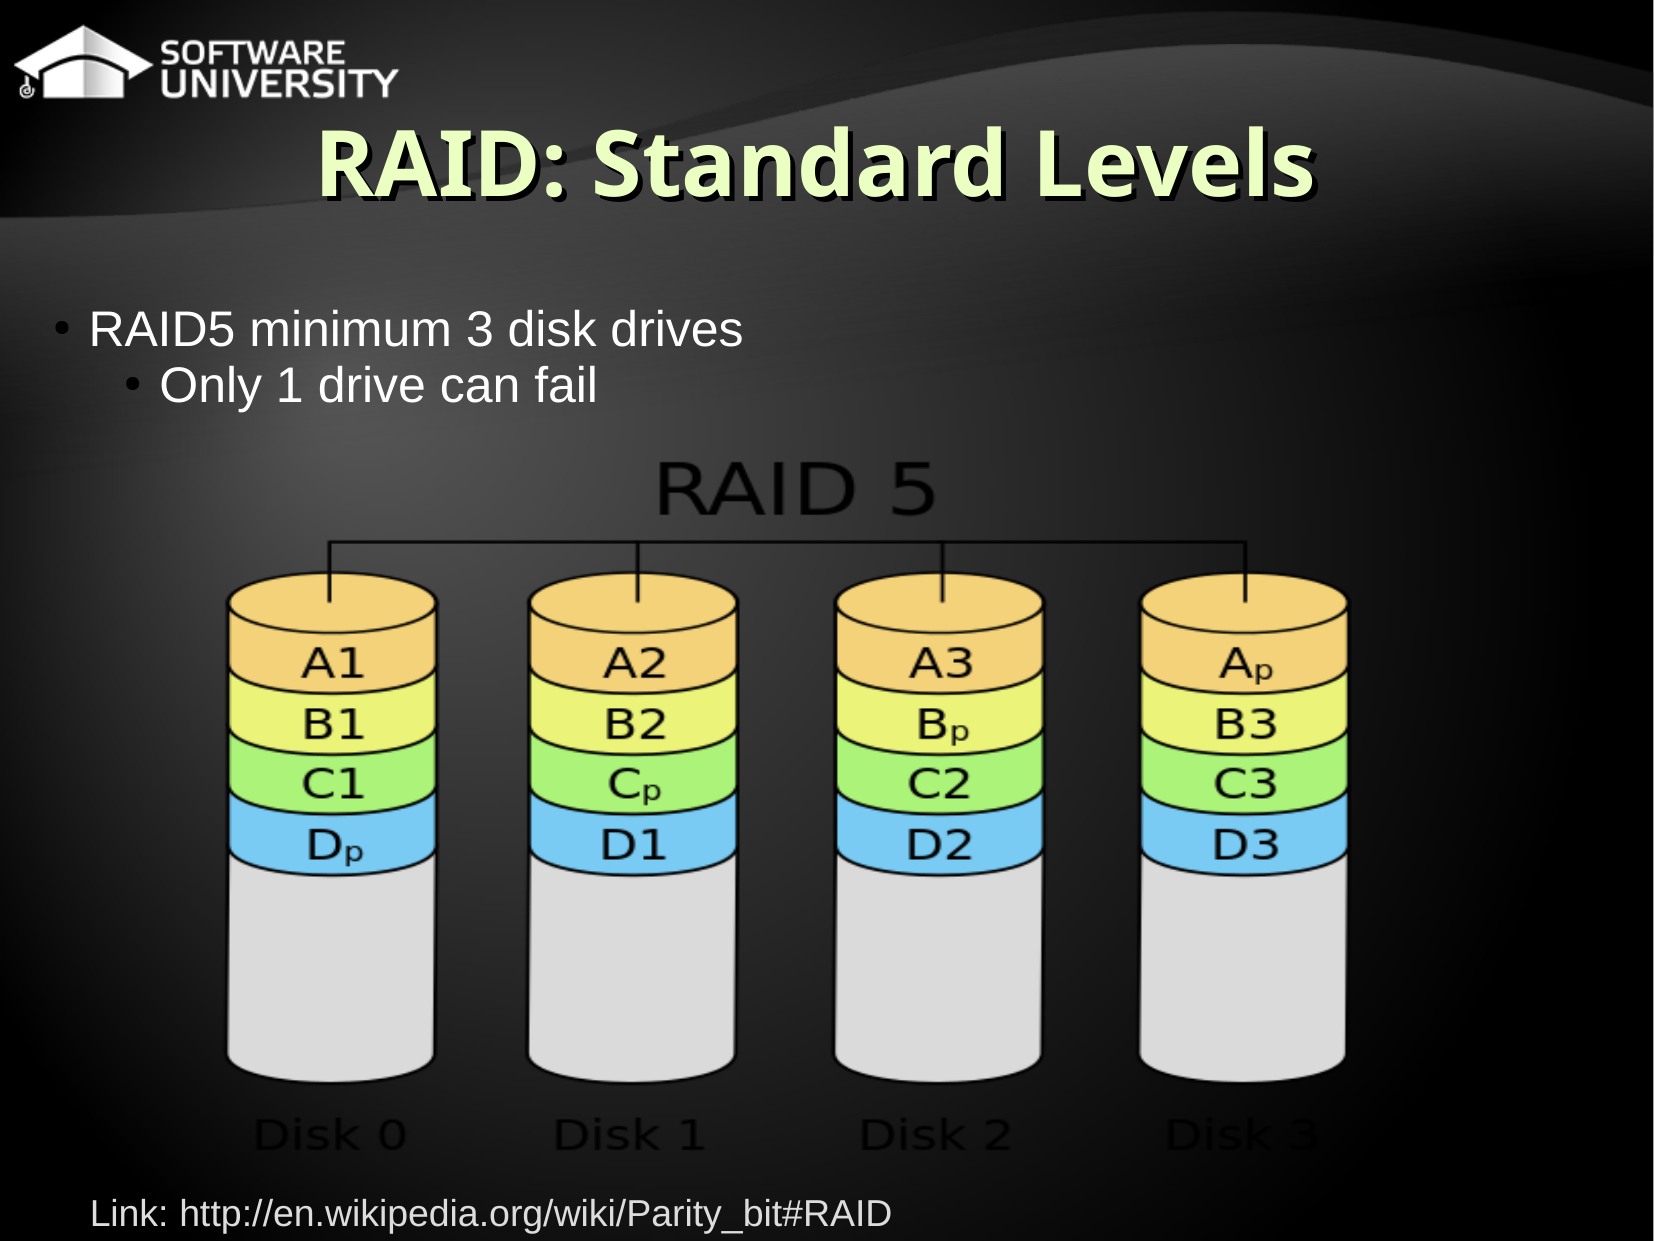

# RAID: Standard Levels
RAID5 minimum 3 disk drives
Only 1 drive can fail
Link: http://en.wikipedia.org/wiki/Parity_bit#RAID